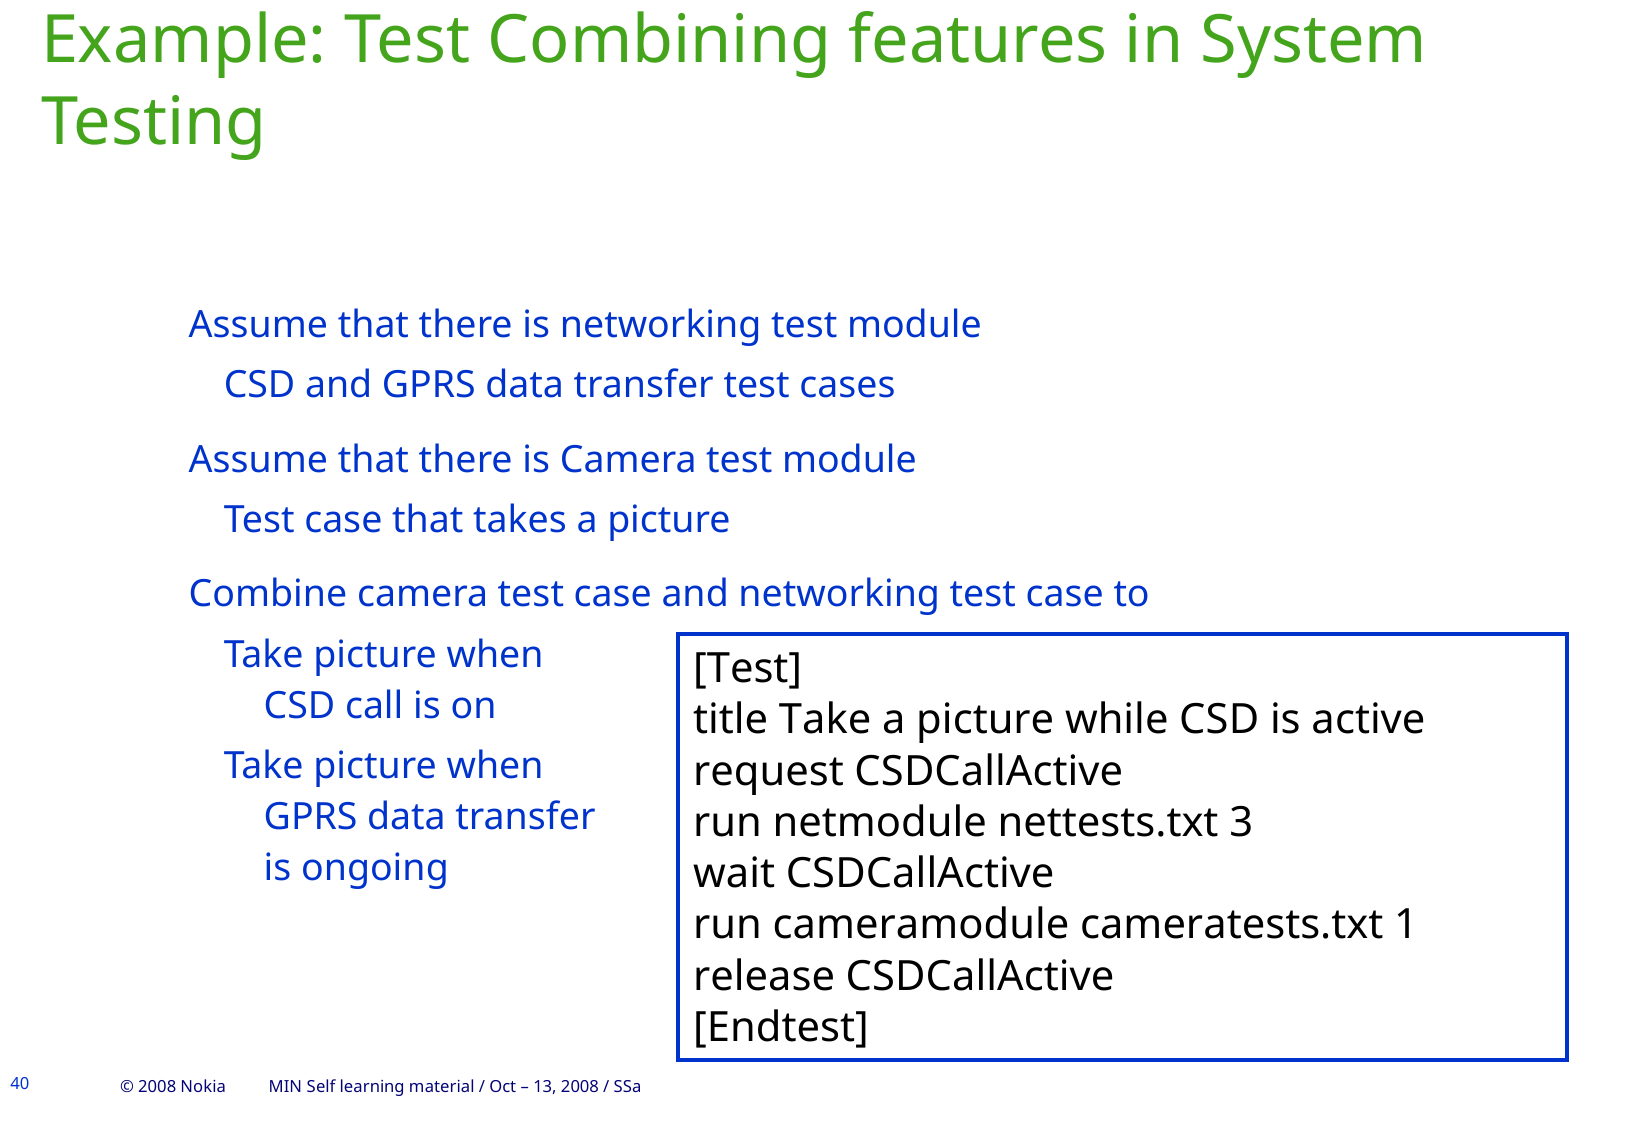

# Example: Test Combining features in System Testing
Assume that there is networking test module
CSD and GPRS data transfer test cases
Assume that there is Camera test module
Test case that takes a picture
Combine camera test case and networking test case to
Take picture when
CSD call is on
Take picture when
GPRS data transfer
is ongoing
[Test]
title Take a picture while CSD is active
request CSDCallActive
run netmodule nettests.txt 3
wait CSDCallActive
run cameramodule cameratests.txt 1
release CSDCallActive
[Endtest]